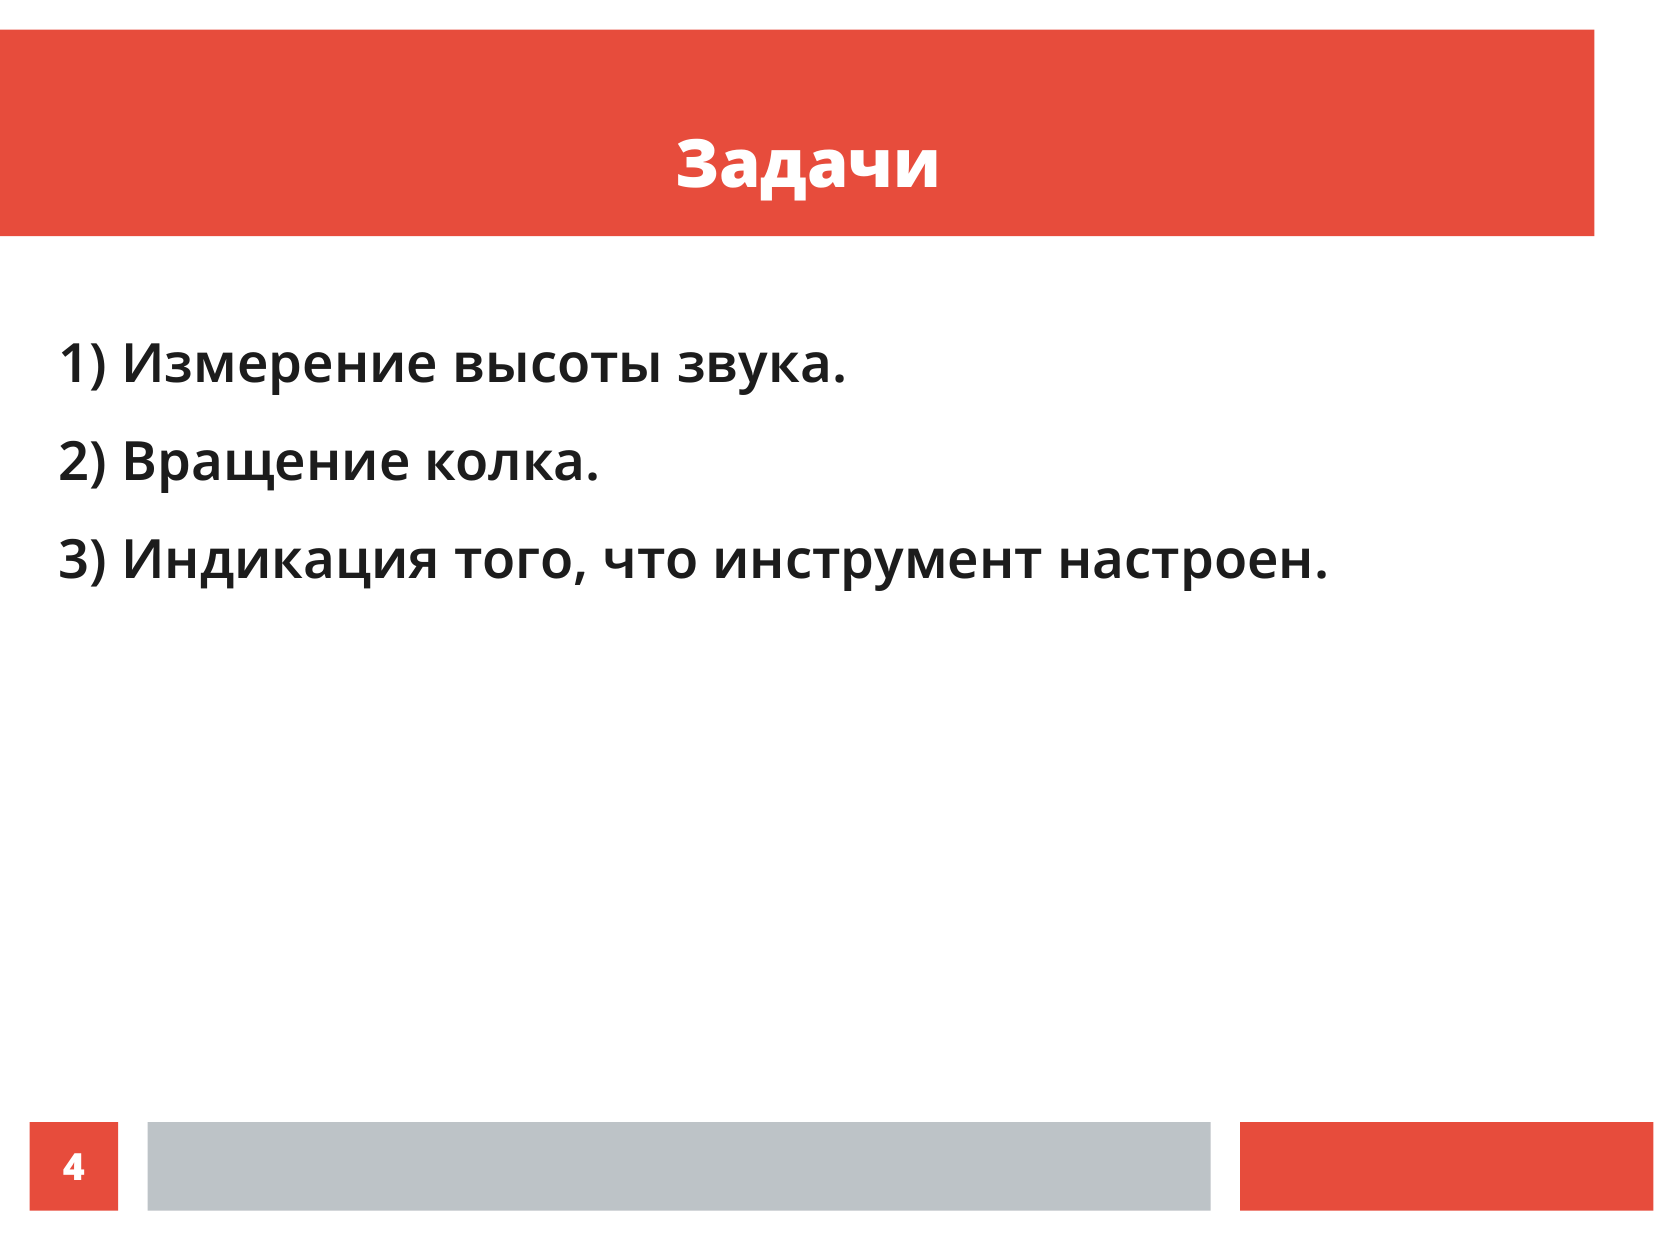

# Задачи
1) Измерение высоты звука.
2) Вращение колка.
3) Индикация того, что инструмент настроен.
4